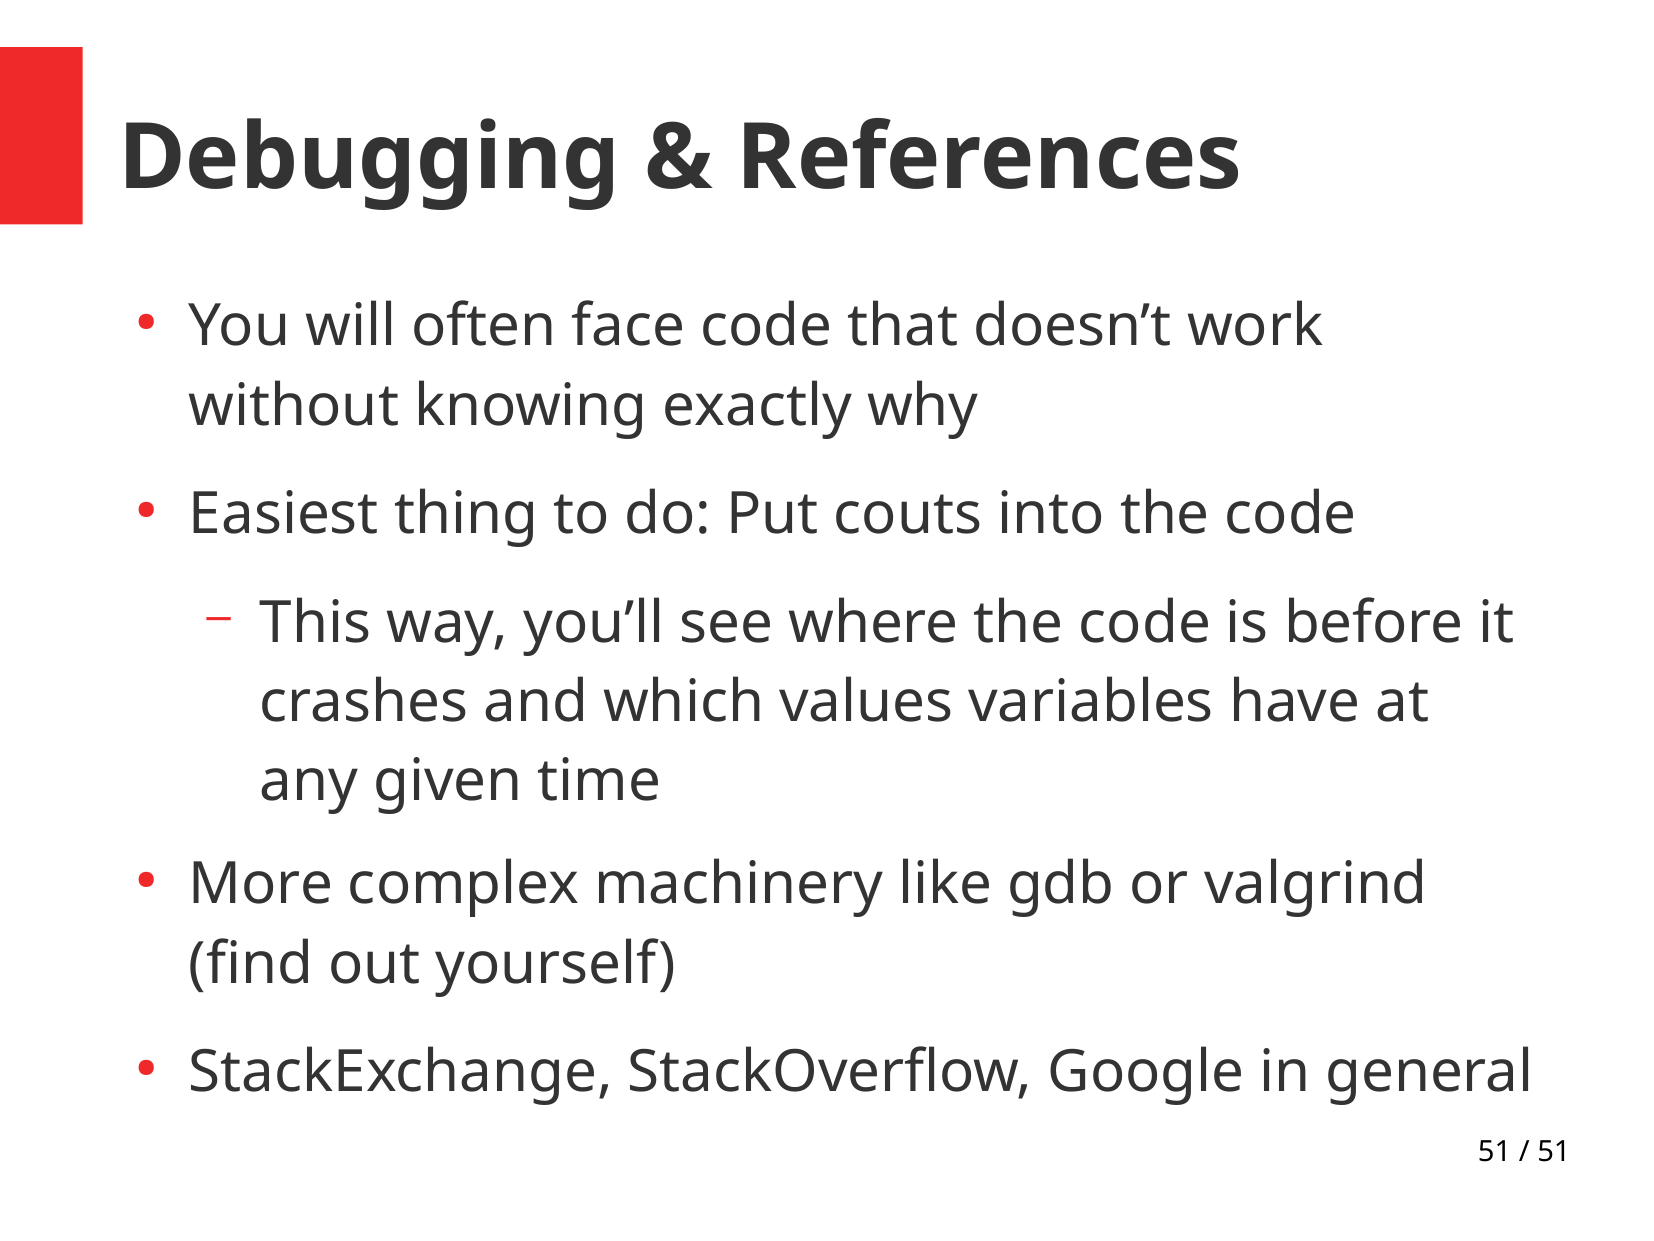

# Debugging & References
You will often face code that doesn’t work without knowing exactly why
Easiest thing to do: Put couts into the code
This way, you’ll see where the code is before it crashes and which values variables have at any given time
More complex machinery like gdb or valgrind (find out yourself)
StackExchange, StackOverflow, Google in general
51